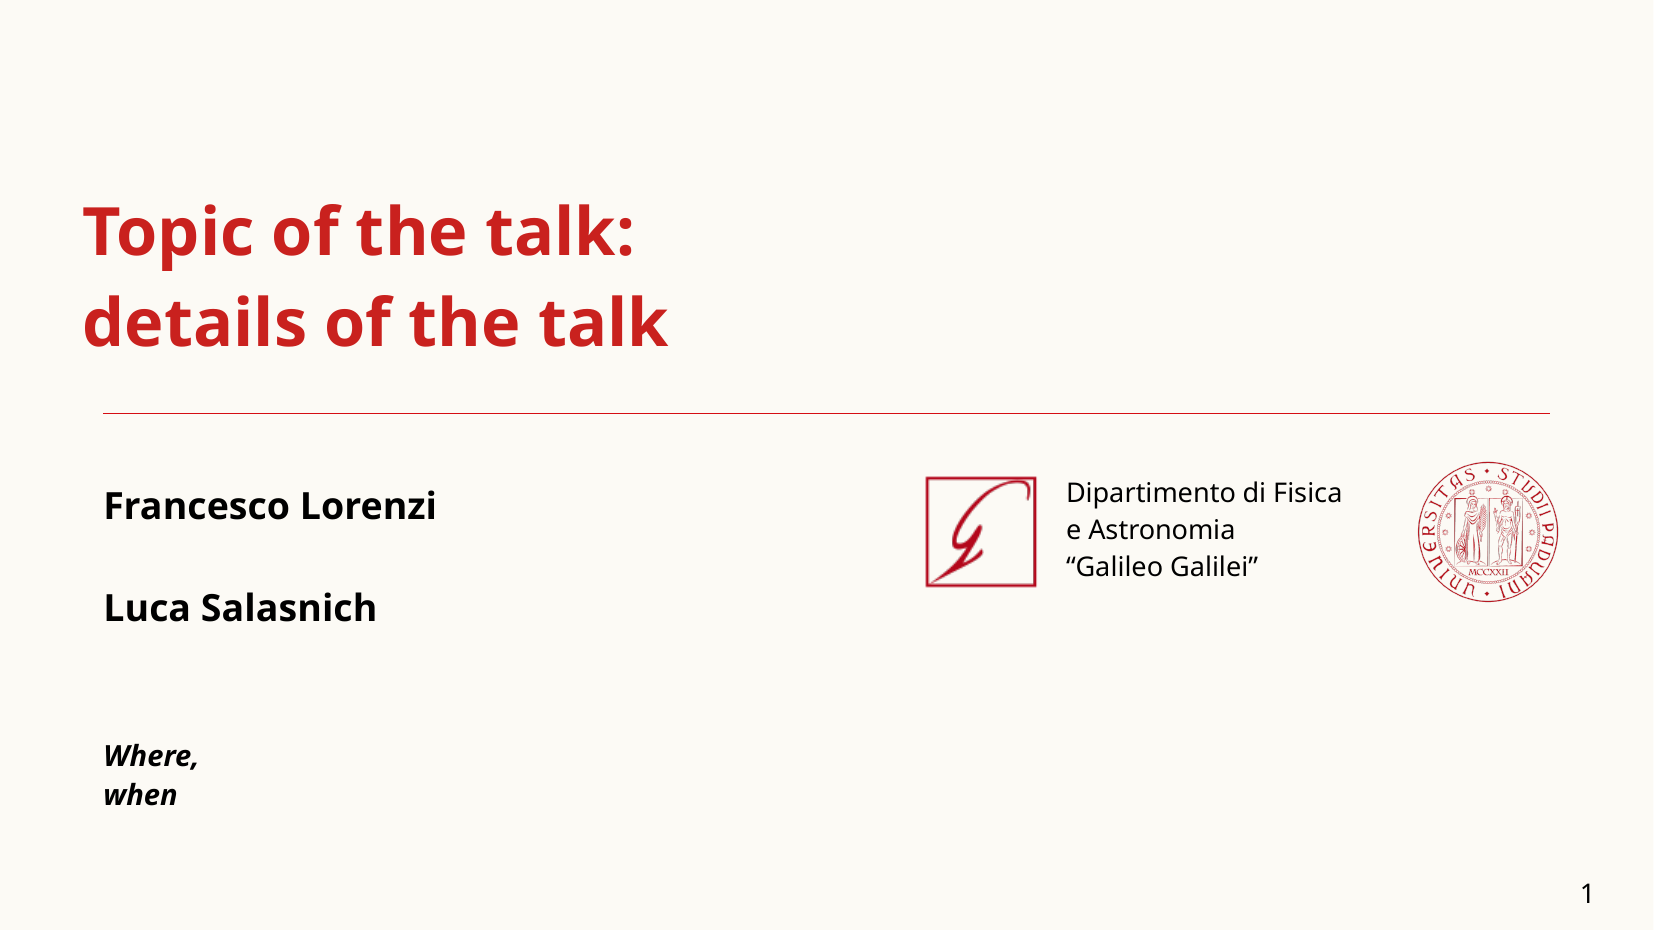

# Topic of the talk: details of the talk
Dipartimento di Fisica
e Astronomia
“Galileo Galilei”
Francesco Lorenzi
Luca Salasnich
Where,
when